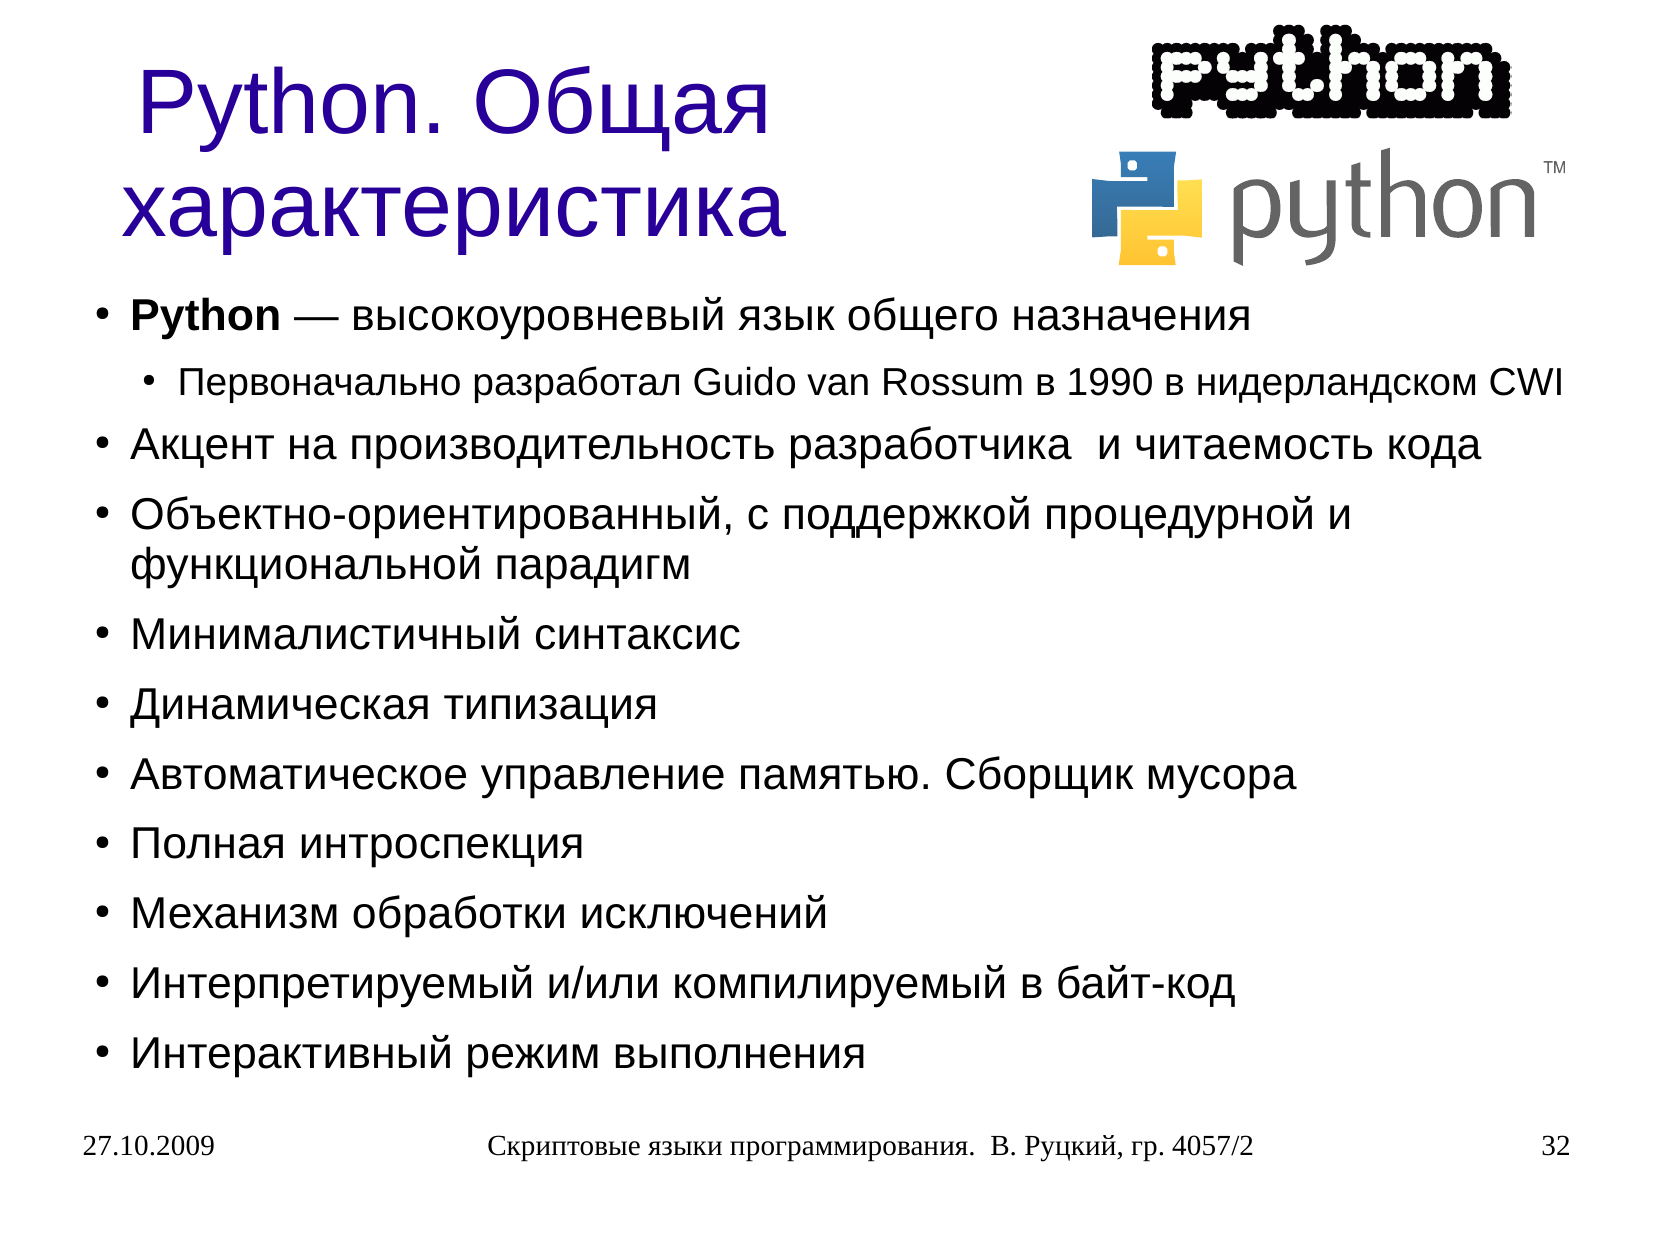

# Python. Общая характеристика
Python — высокоуровневый язык общего назначения
Первоначально разработал Guido van Rossum в 1990 в нидерландском CWI
Акцент на производительность разработчика и читаемость кода
Объектно-ориентированный, с поддержкой процедурной и функциональной парадигм
Минималистичный синтаксис
Динамическая типизация
Автоматическое управление памятью. Сборщик мусора
Полная интроспекция
Механизм обработки исключений
Интерпретируемый и/или компилируемый в байт-код
Интерактивный режим выполнения
27.10.2009
Скриптовые языки программирования. В. Руцкий, гр. 4057/2
32